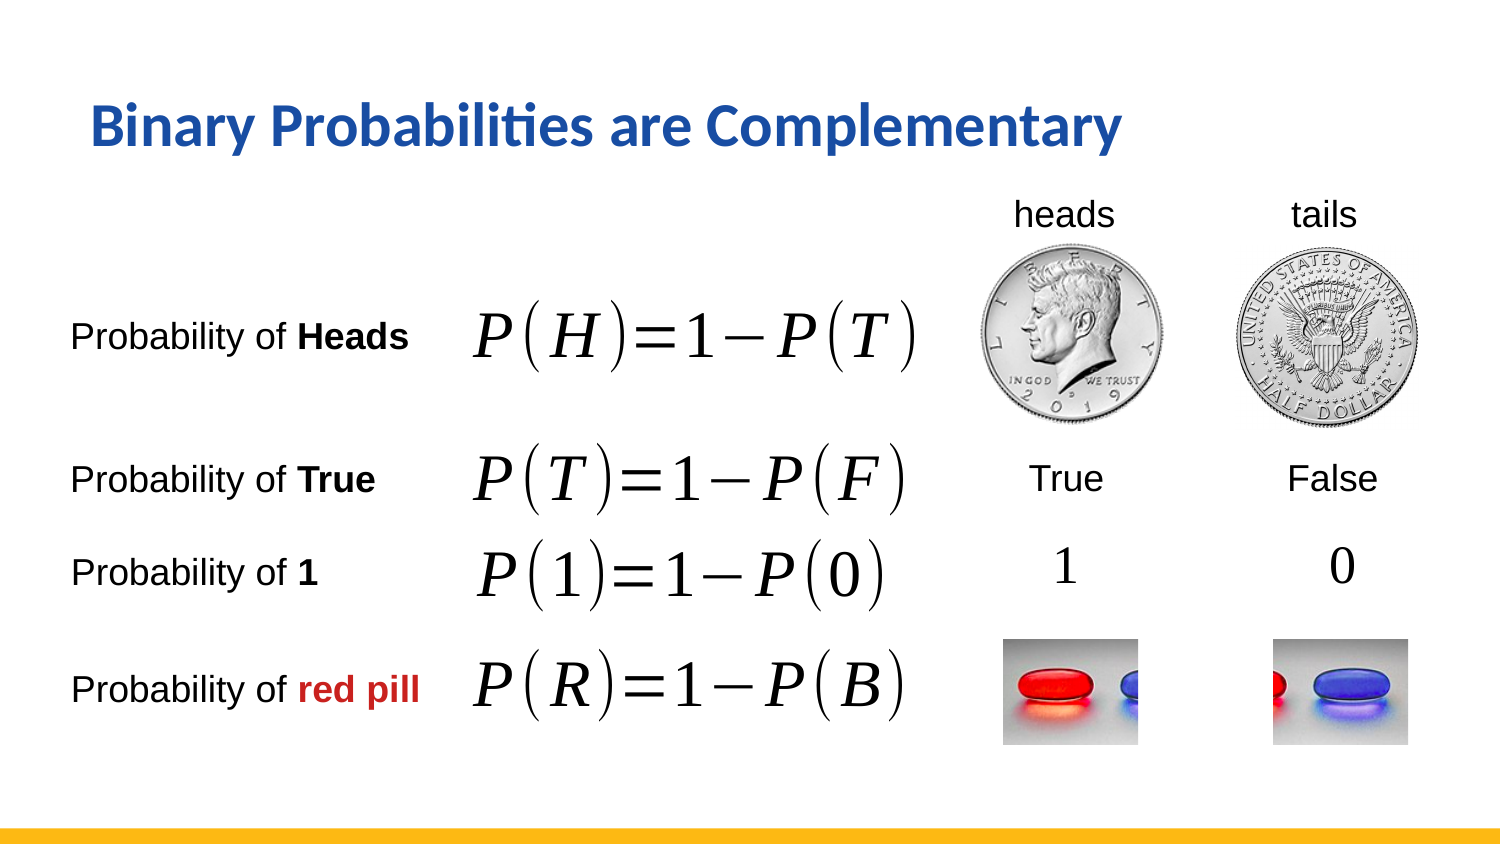

# Binary Probabilities are Complementary
heads
tails
Probability of Heads
True
False
Probability of True
1
0
Probability of 1
Probability of red pill